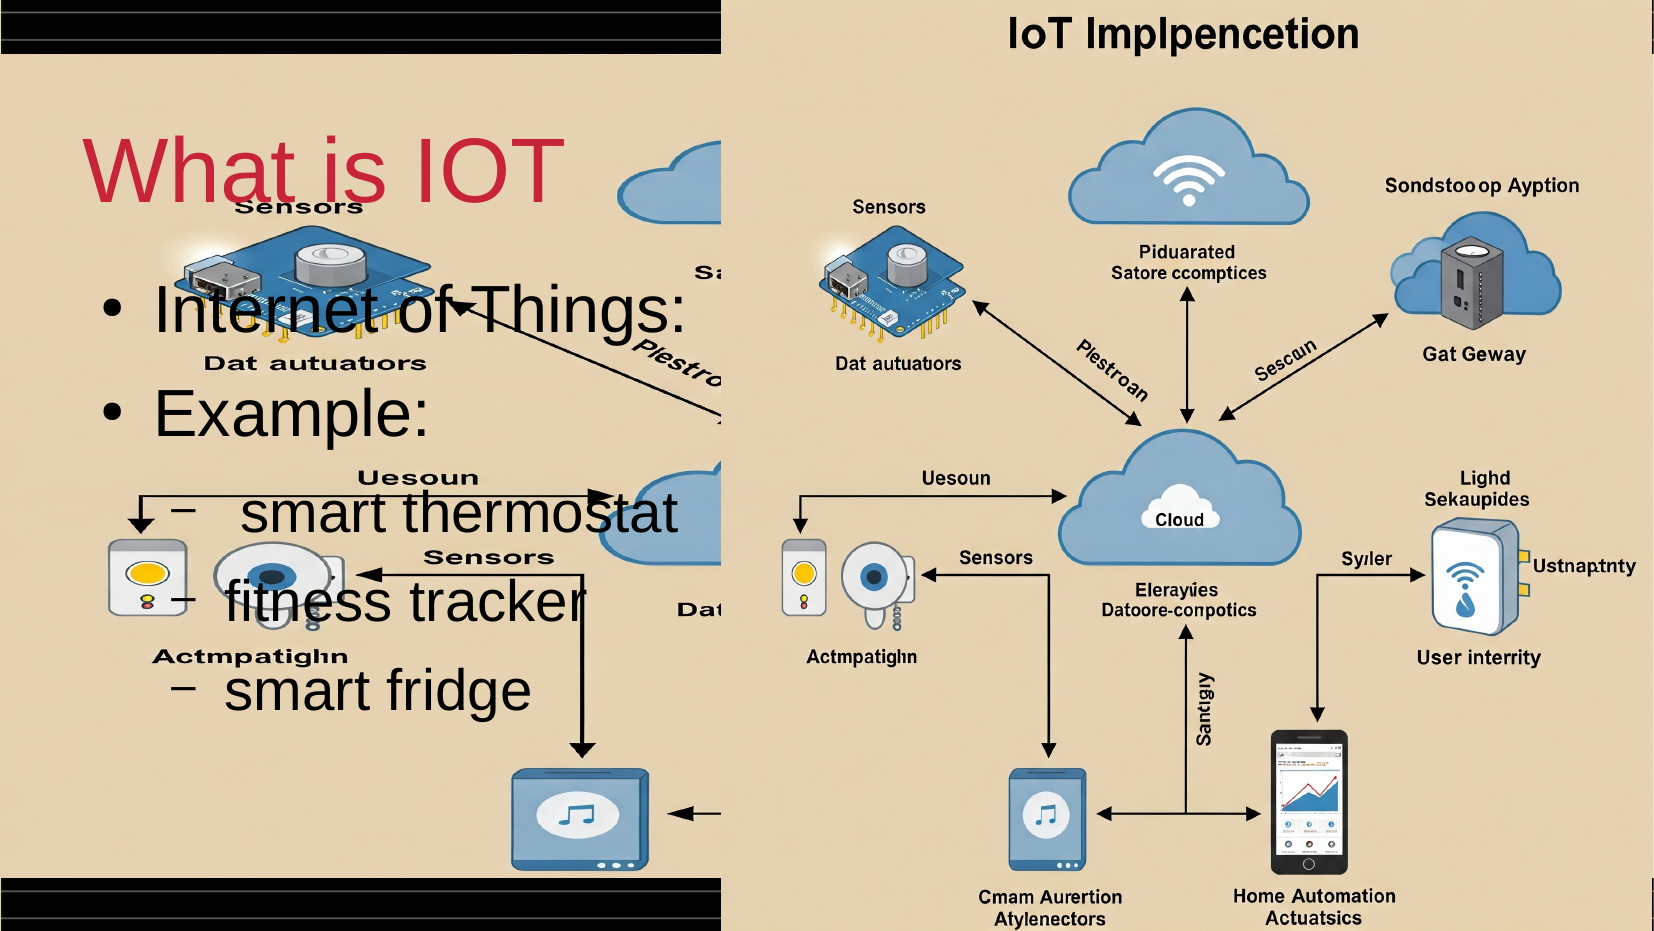

# What is IOT
Internet of Things:
Example:
 smart thermostat
fitness tracker
smart fridge